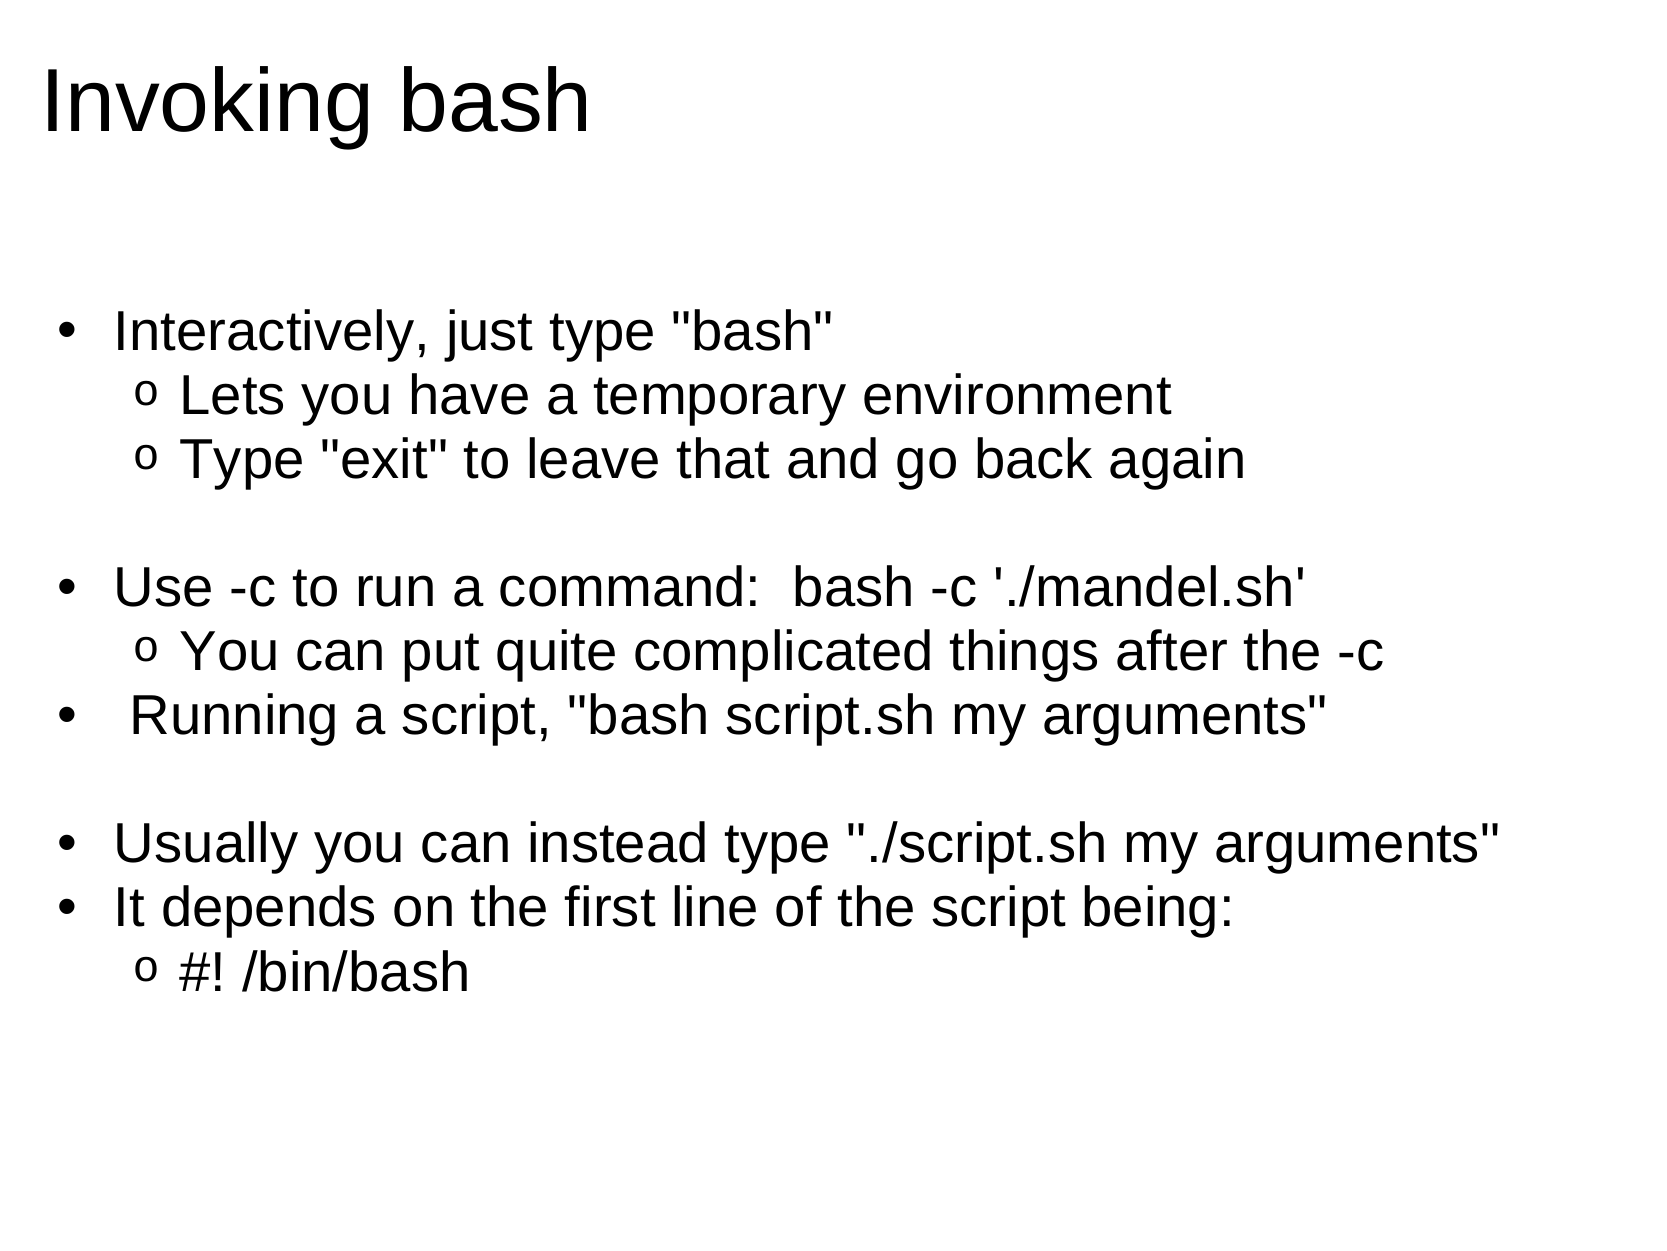

# Invoking bash
Interactively, just type "bash"
Lets you have a temporary environment
Type "exit" to leave that and go back again
Use -c to run a command:  bash -c './mandel.sh'
You can put quite complicated things after the -c
 Running a script, "bash script.sh my arguments"
Usually you can instead type "./script.sh my arguments"
It depends on the first line of the script being:
#! /bin/bash